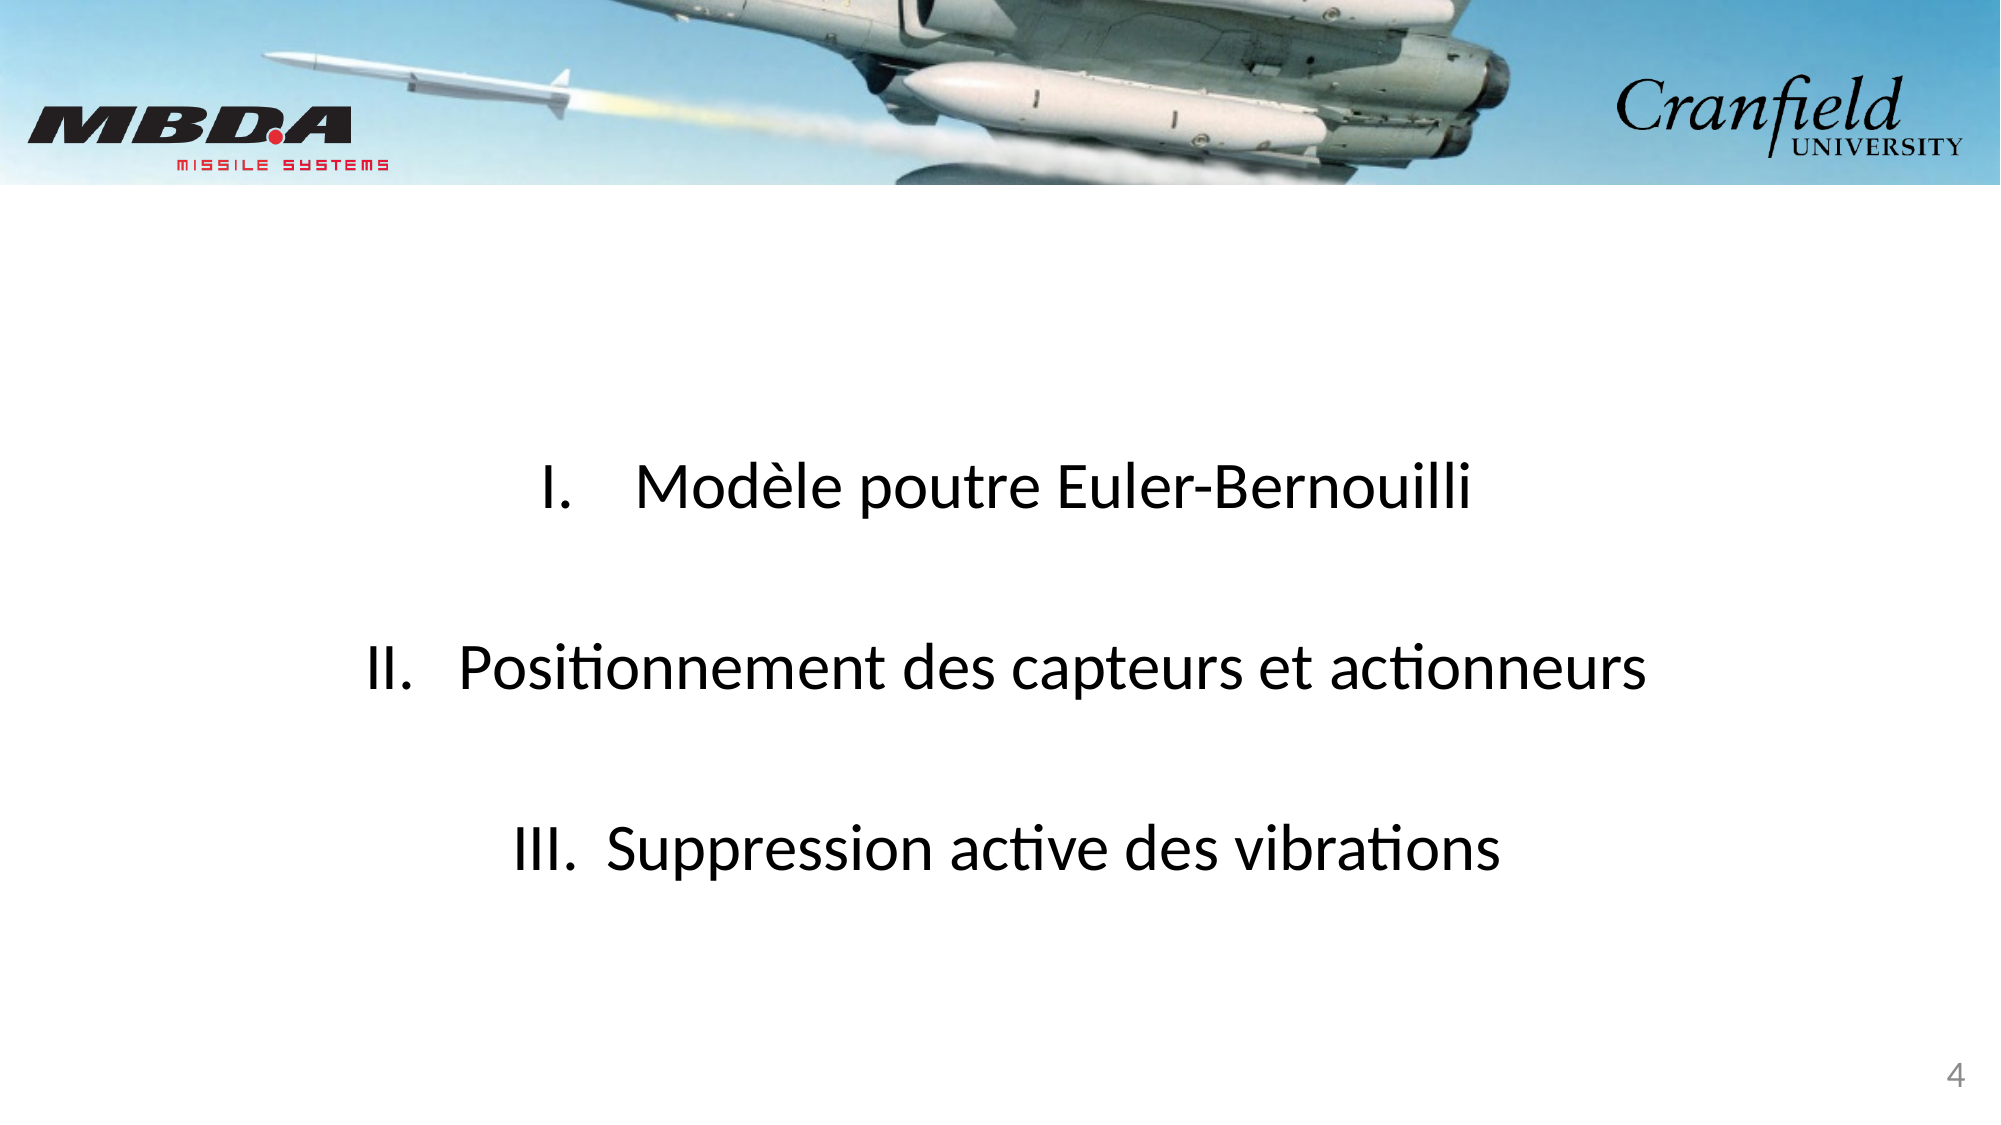

# Modèle poutre Euler-Bernouilli
Positionnement des capteurs et actionneurs
Suppression active des vibrations